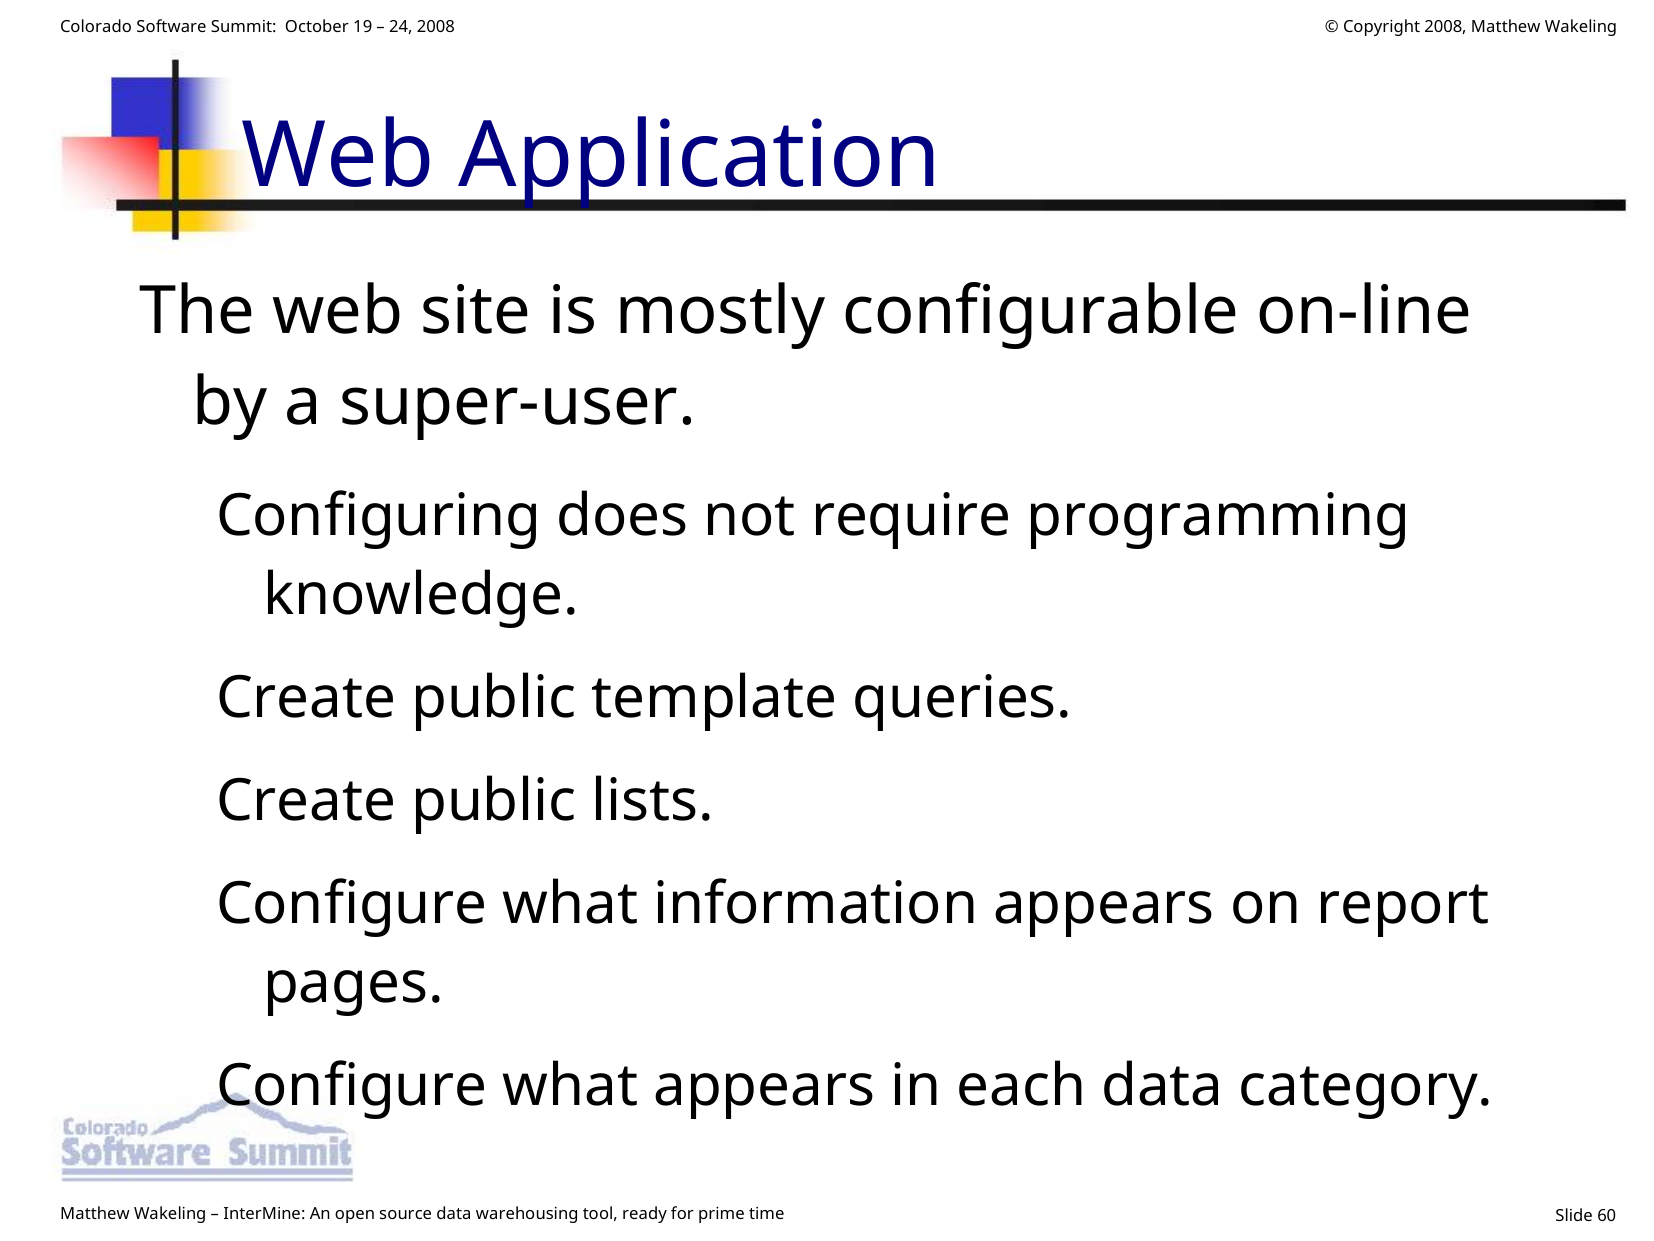

# Web Application
The web site is mostly configurable on-line by a super-user.
Configuring does not require programming knowledge.
Create public template queries.
Create public lists.
Configure what information appears on report pages.
Configure what appears in each data category.